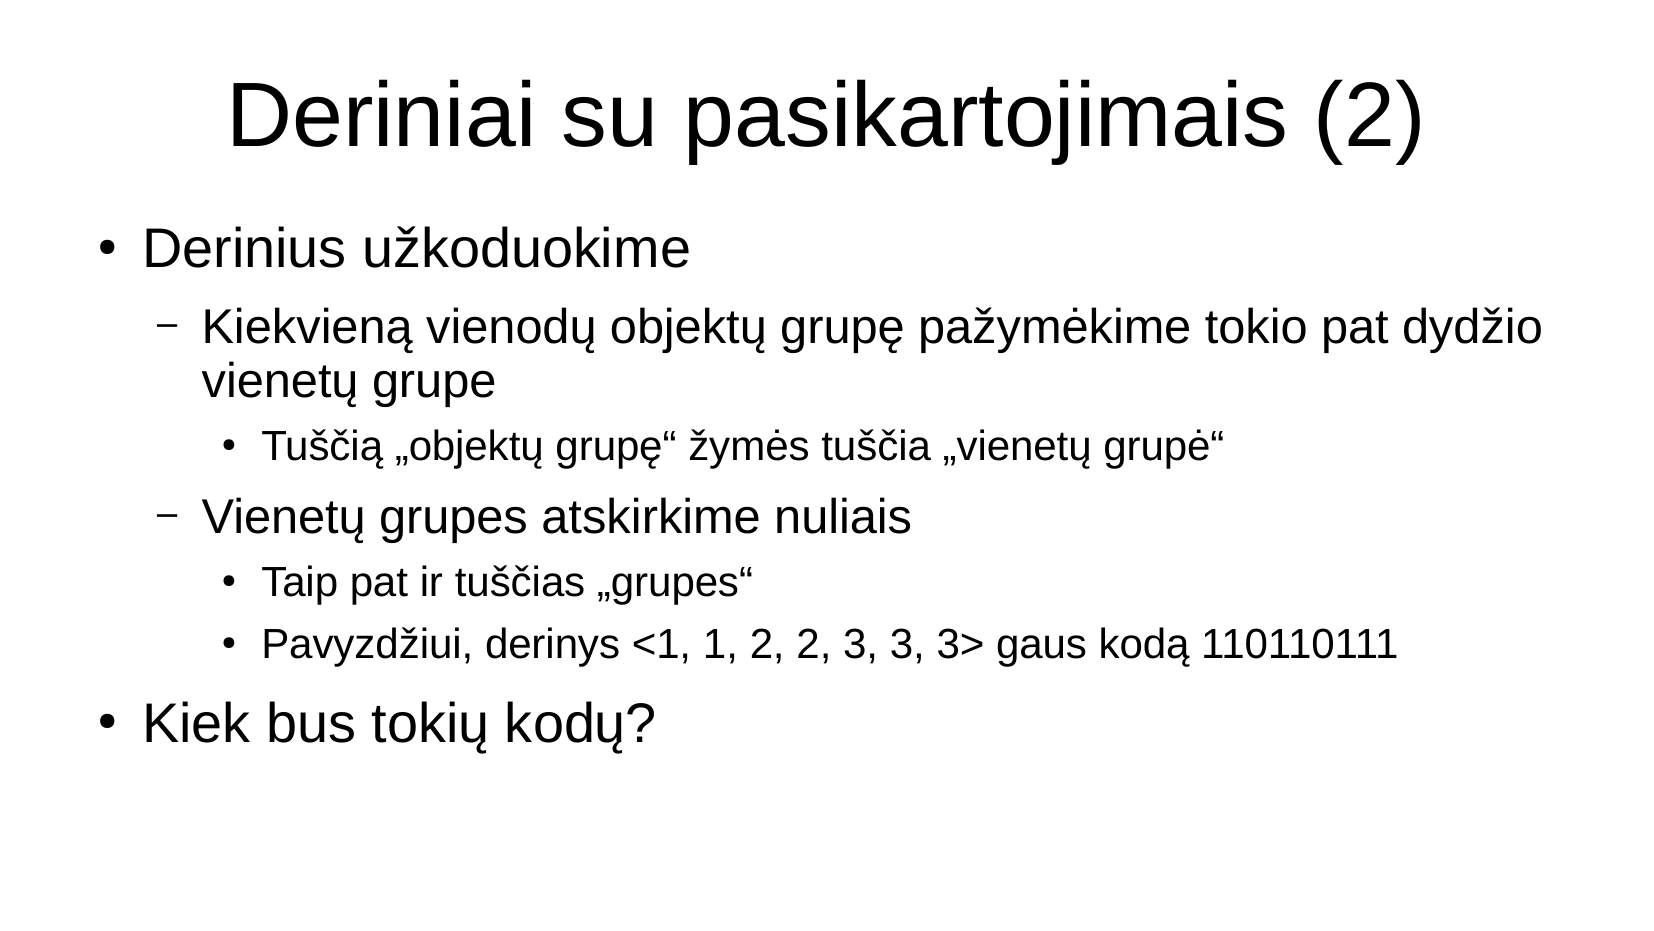

# Deriniai su pasikartojimais (2)
Derinius užkoduokime
Kiekvieną vienodų objektų grupę pažymėkime tokio pat dydžio vienetų grupe
Tuščią „objektų grupę“ žymės tuščia „vienetų grupė“
Vienetų grupes atskirkime nuliais
Taip pat ir tuščias „grupes“
Pavyzdžiui, derinys <1, 1, 2, 2, 3, 3, 3> gaus kodą 110110111
Kiek bus tokių kodų?